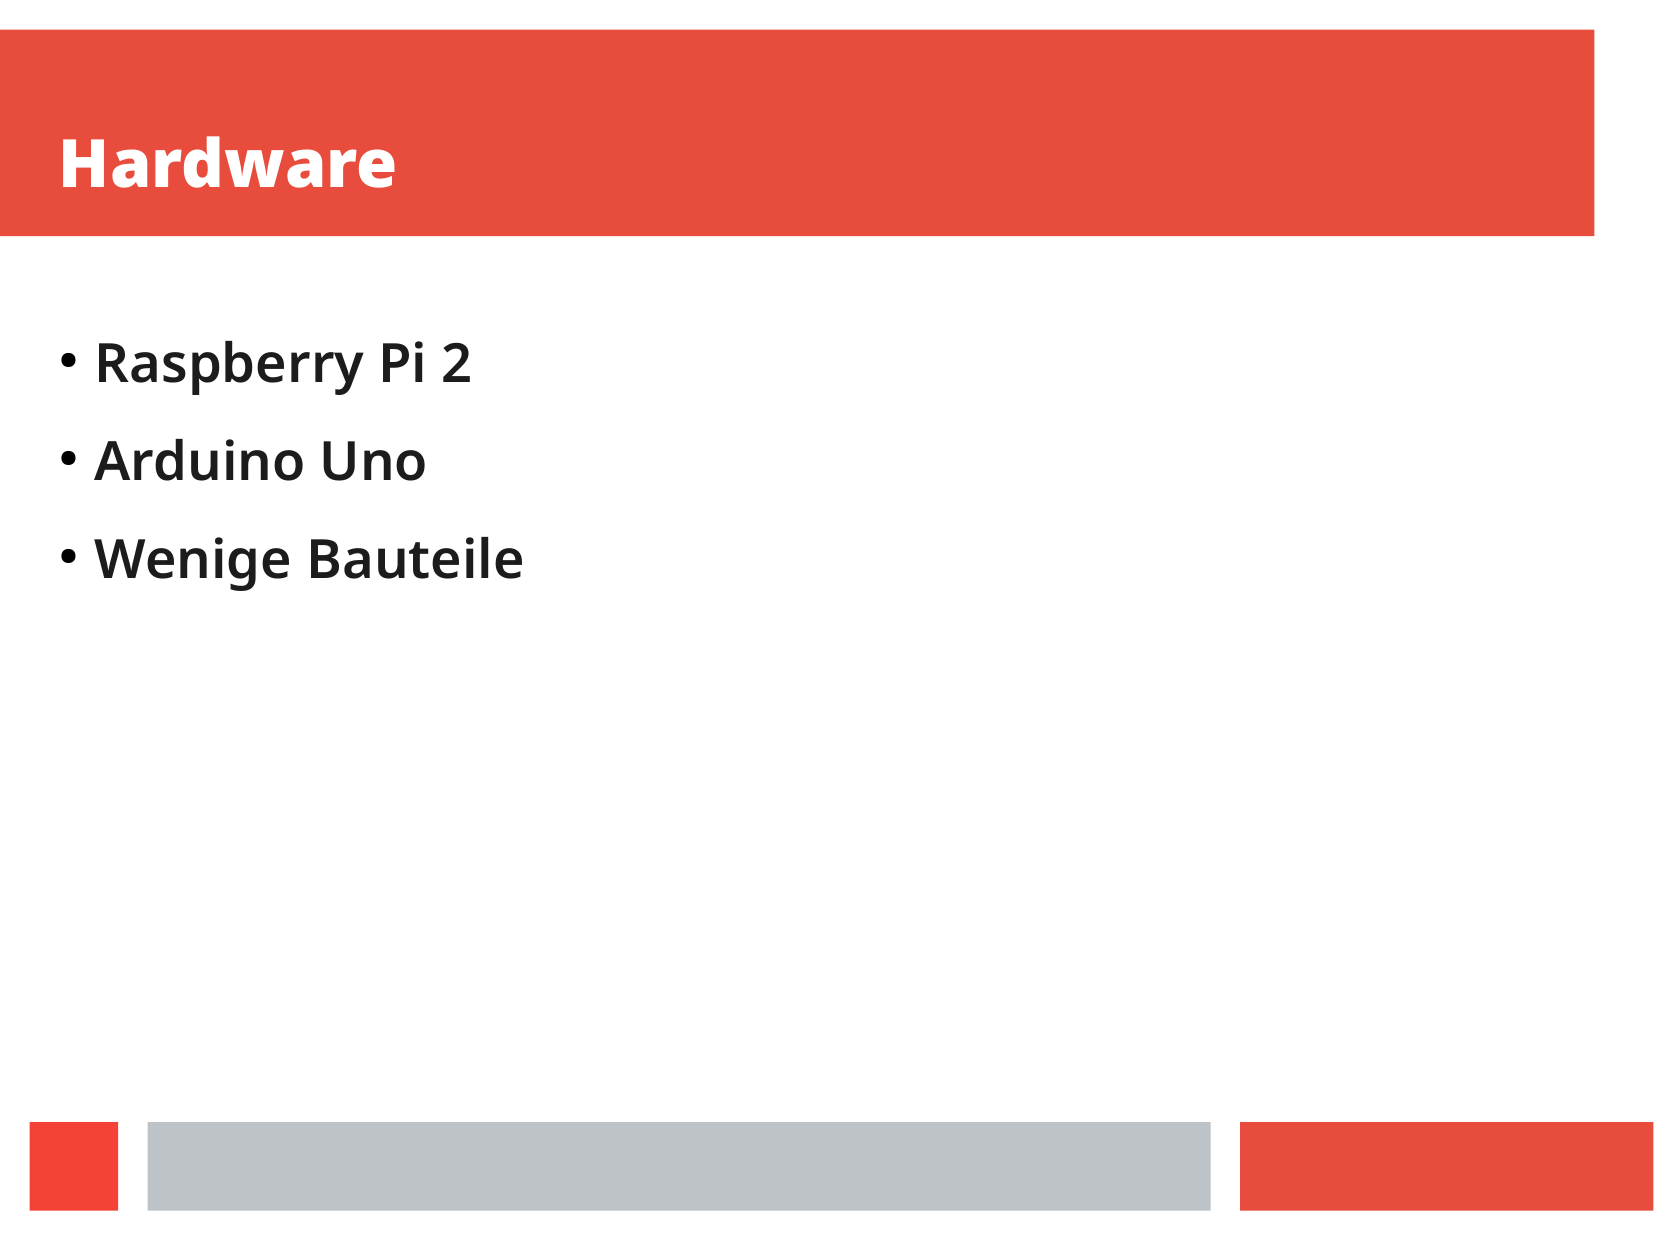

# Hardware
Raspberry Pi 2
Arduino Uno
Wenige Bauteile